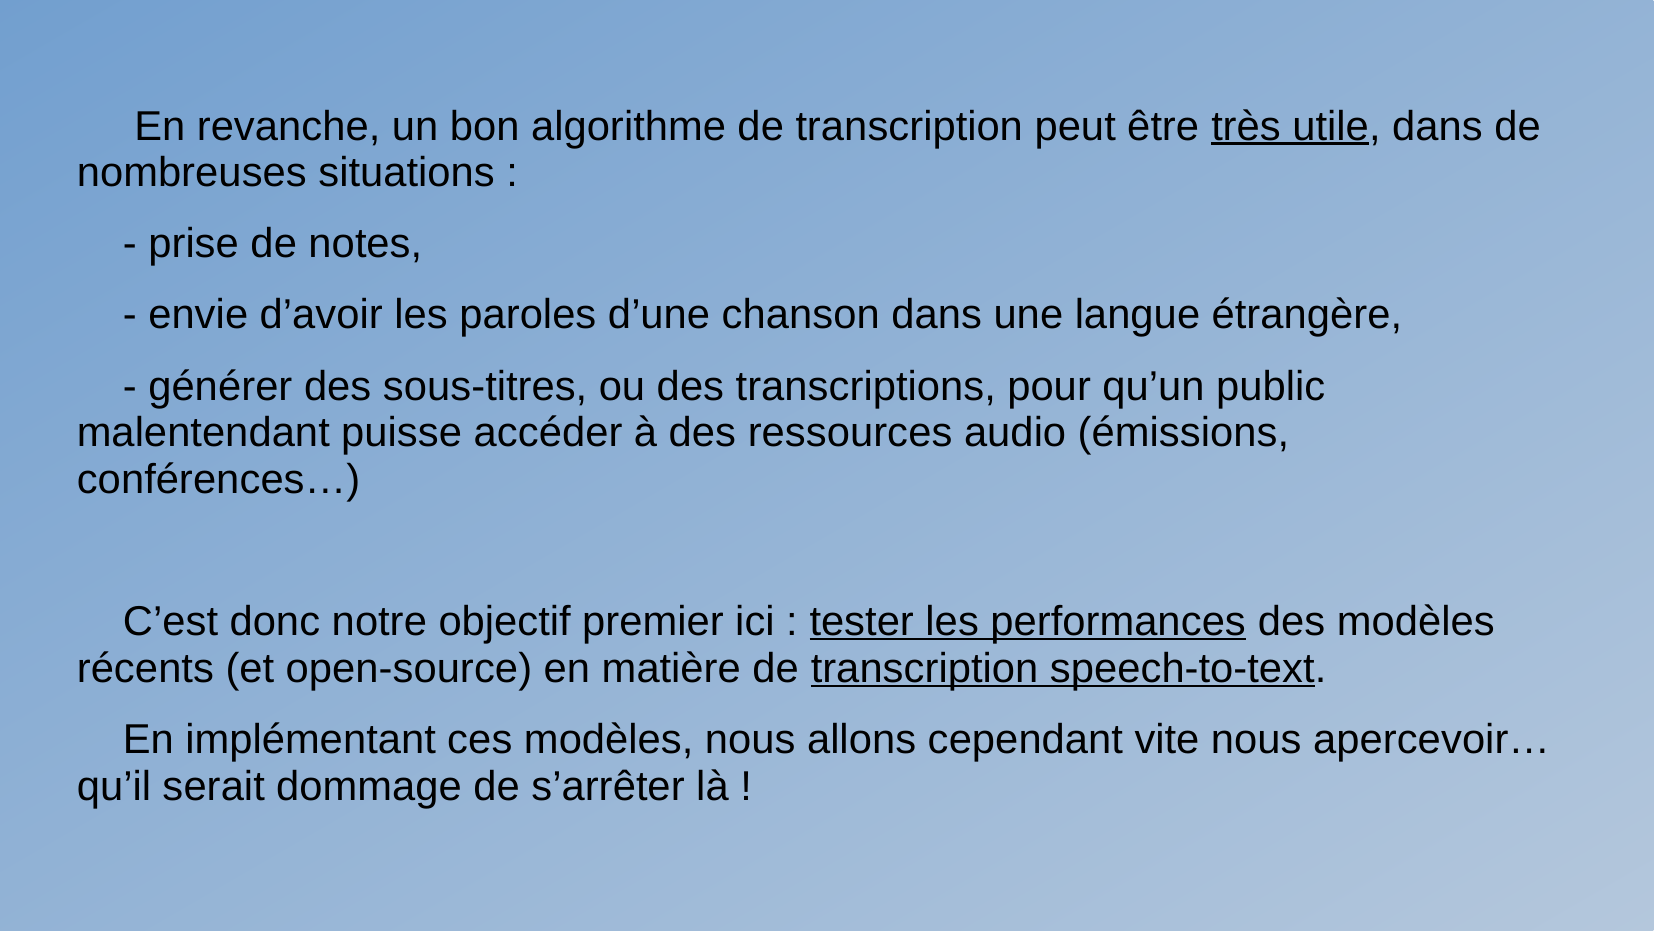

# En revanche, un bon algorithme de transcription peut être très utile, dans de nombreuses situations :
 - prise de notes,
 - envie d’avoir les paroles d’une chanson dans une langue étrangère,
 - générer des sous-titres, ou des transcriptions, pour qu’un public malentendant puisse accéder à des ressources audio (émissions, conférences…)
 C’est donc notre objectif premier ici : tester les performances des modèles récents (et open-source) en matière de transcription speech-to-text.
 En implémentant ces modèles, nous allons cependant vite nous apercevoir… qu’il serait dommage de s’arrêter là !